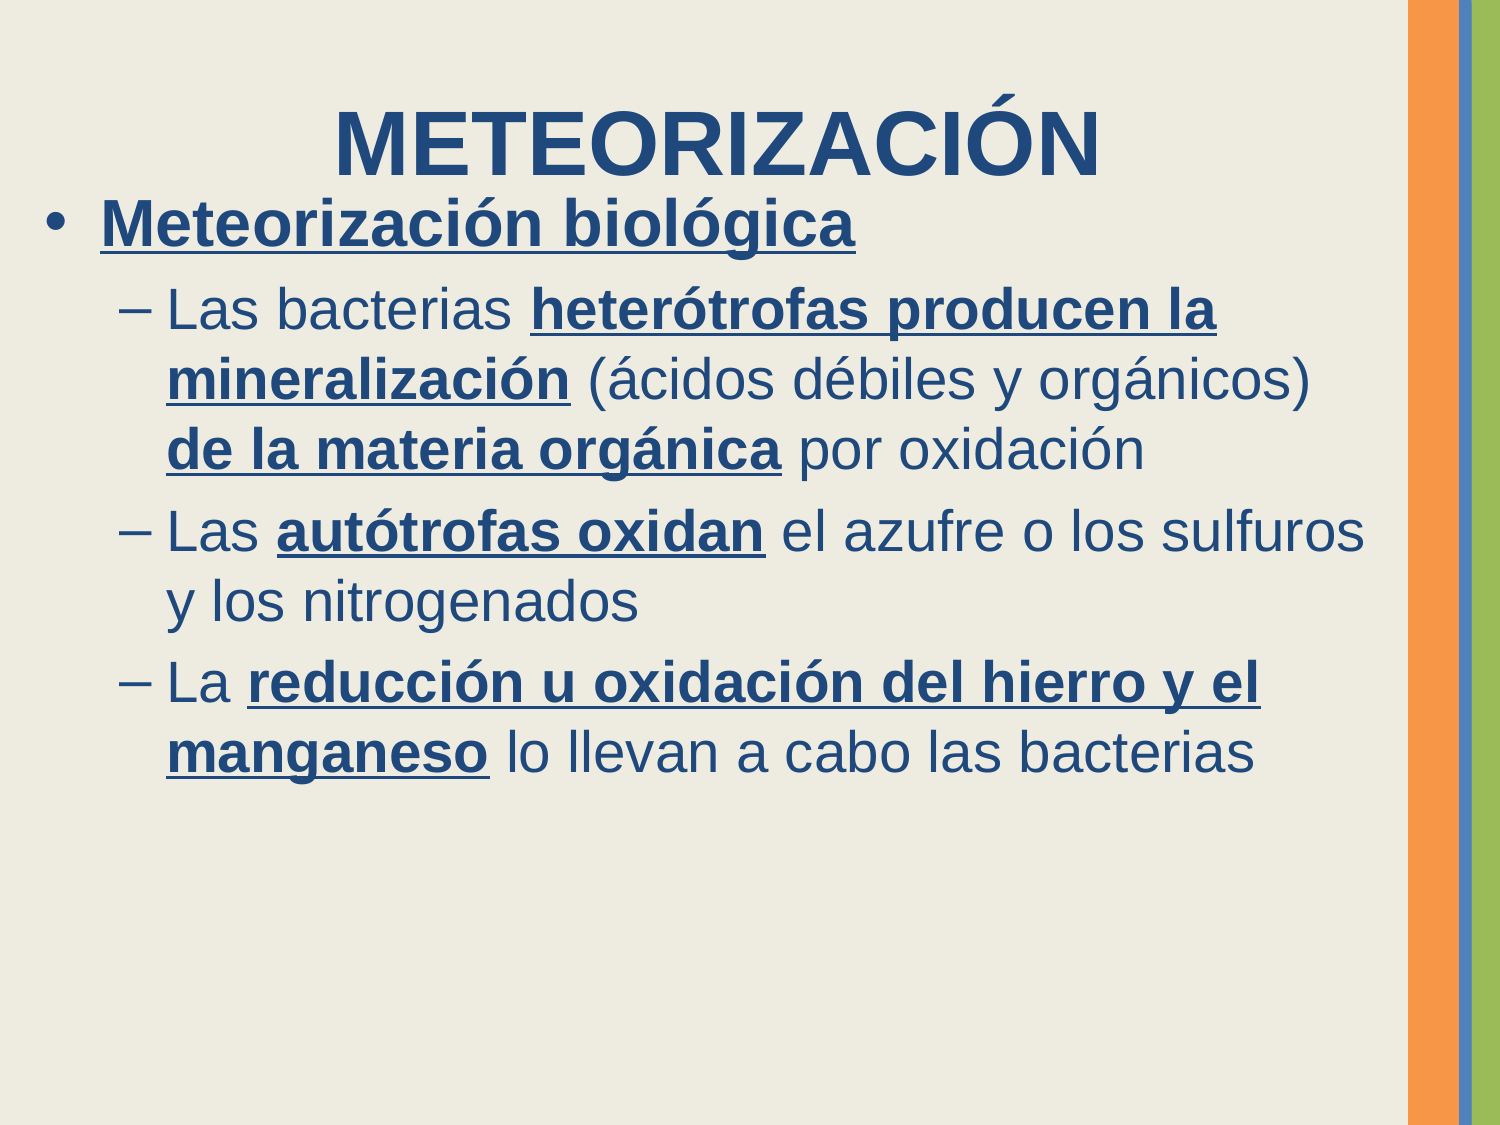

# meteorización
Meteorización biológica
Las bacterias heterótrofas producen la mineralización (ácidos débiles y orgánicos) de la materia orgánica por oxidación
Las autótrofas oxidan el azufre o los sulfuros y los nitrogenados
La reducción u oxidación del hierro y el manganeso lo llevan a cabo las bacterias